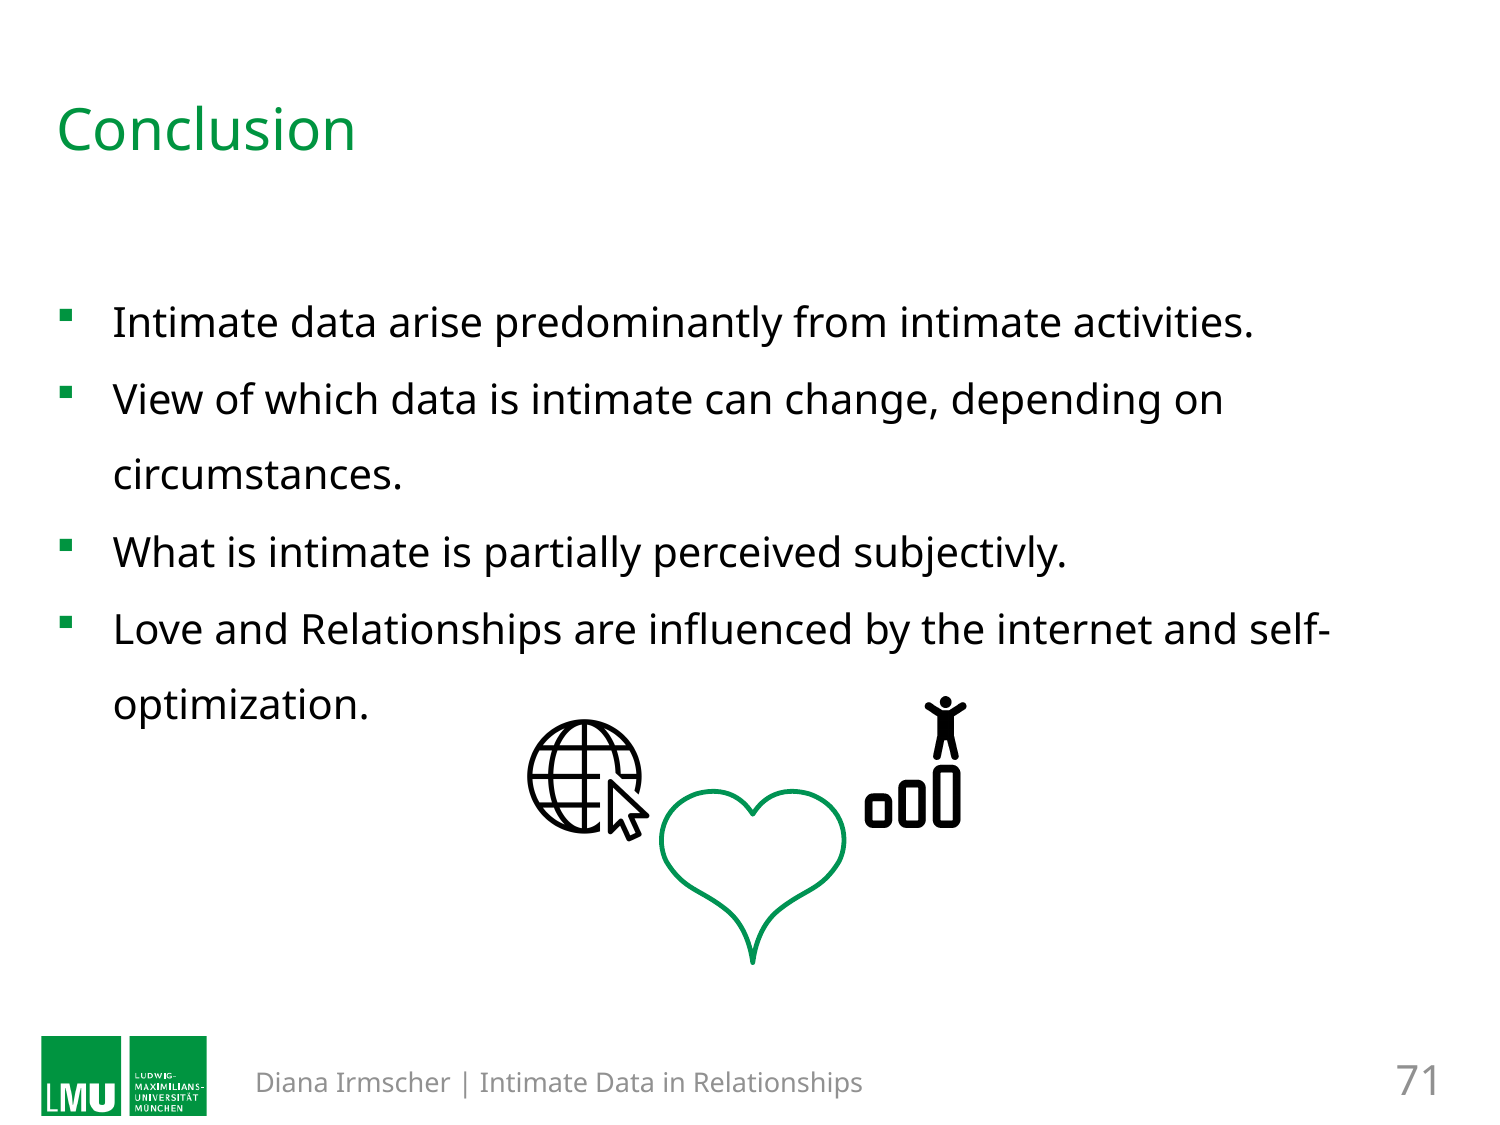

Conclusion
# Intimate data arise predominantly from intimate activities.
View of which data is intimate can change, depending on circumstances.
What is intimate is partially perceived subjectivly.
Love and Relationships are influenced by the internet and self-optimization.
Diana Irmscher | Intimate Data in Relationships